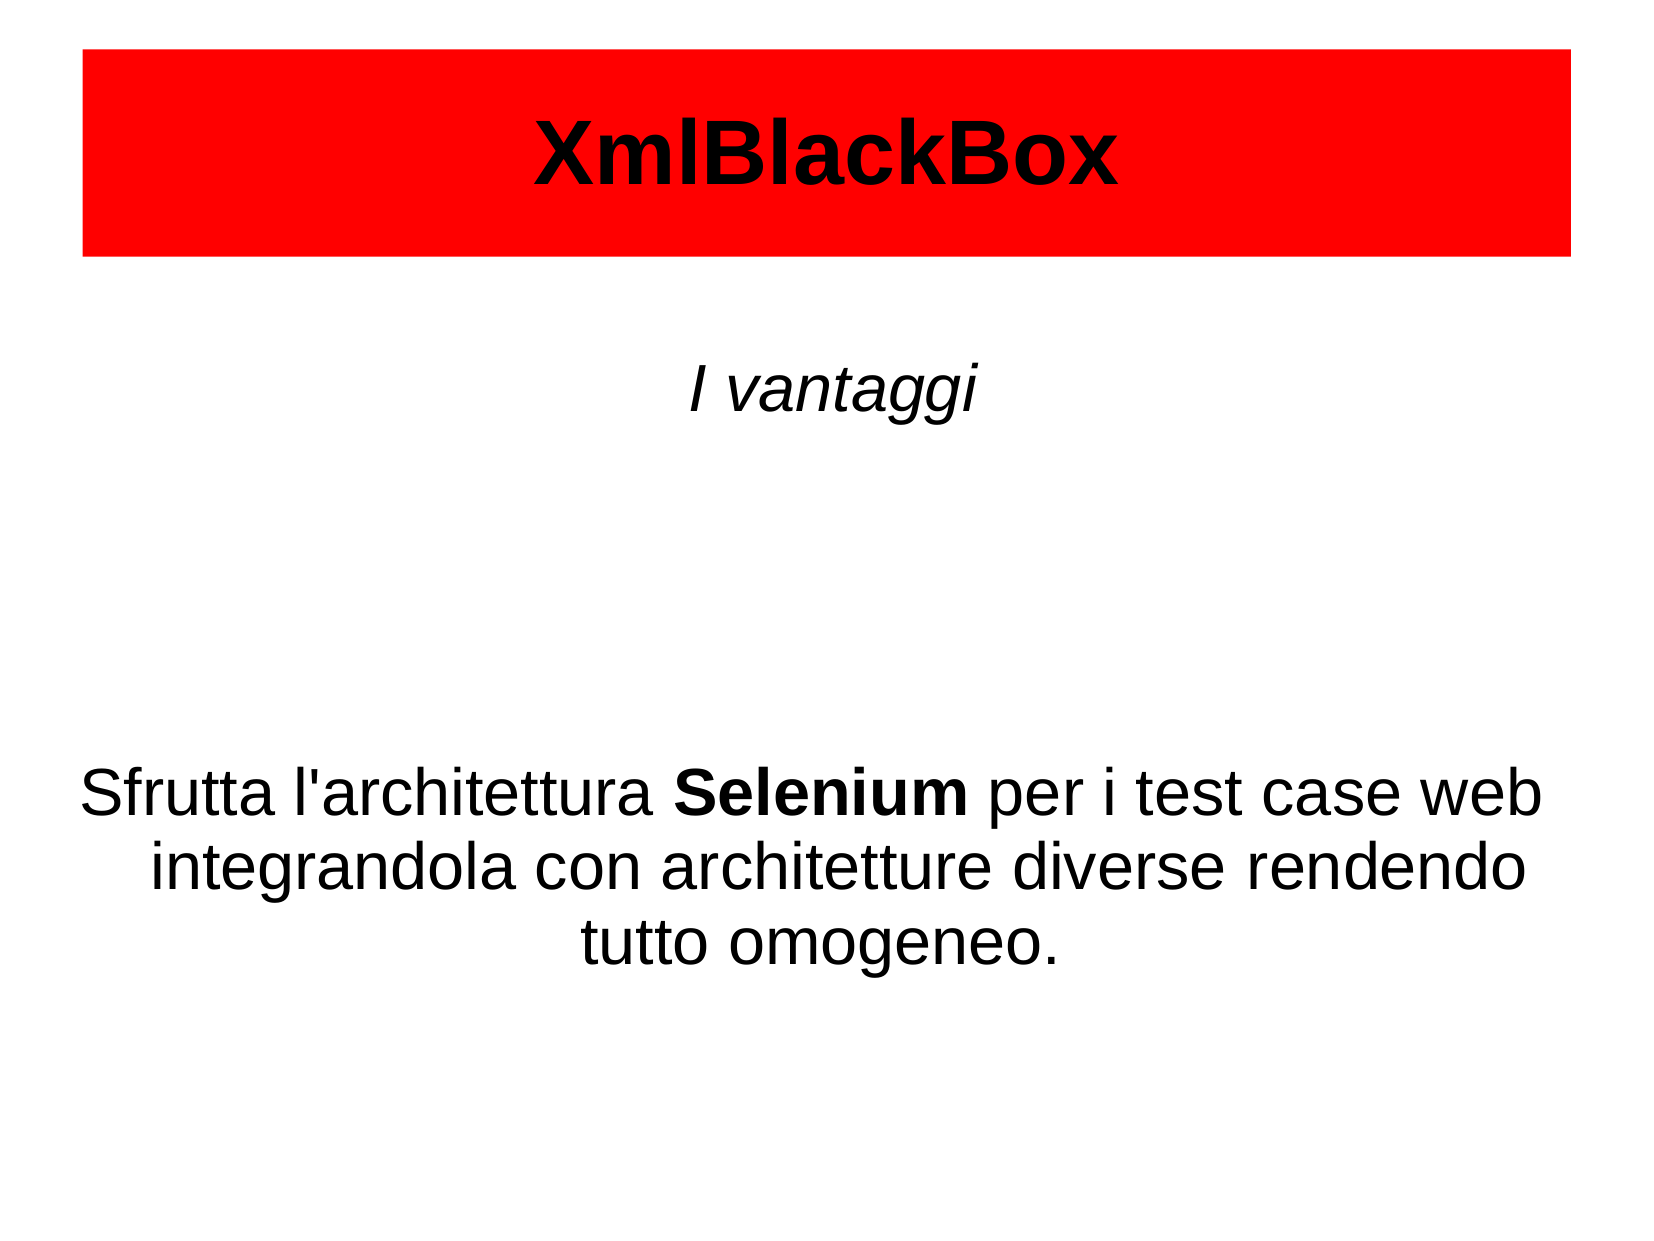

# XmlBlackBox
I vantaggi
Sfrutta l'architettura Selenium per i test case web integrandola con architetture diverse rendendo tutto omogeneo.